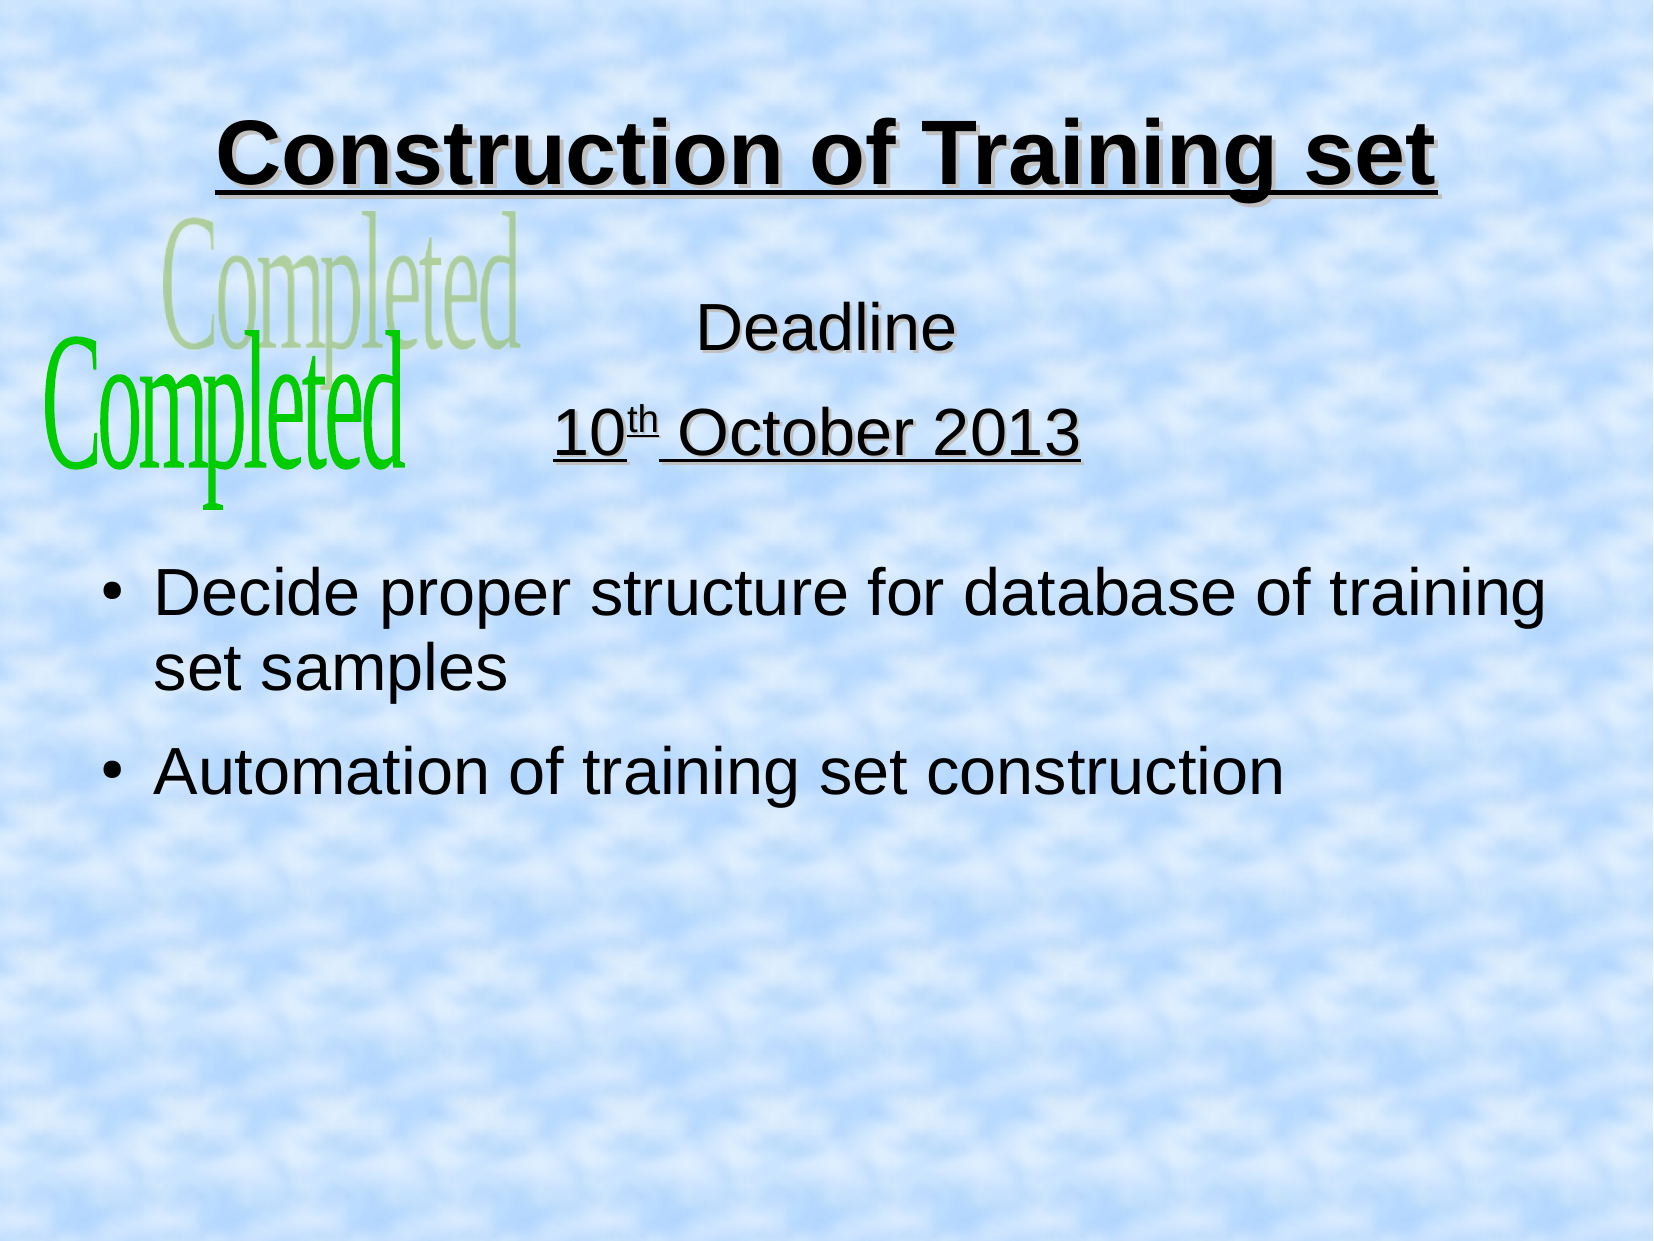

# Construction of Training set
Deadline
10th October 2013
Completed
Decide proper structure for database of training set samples
Automation of training set construction